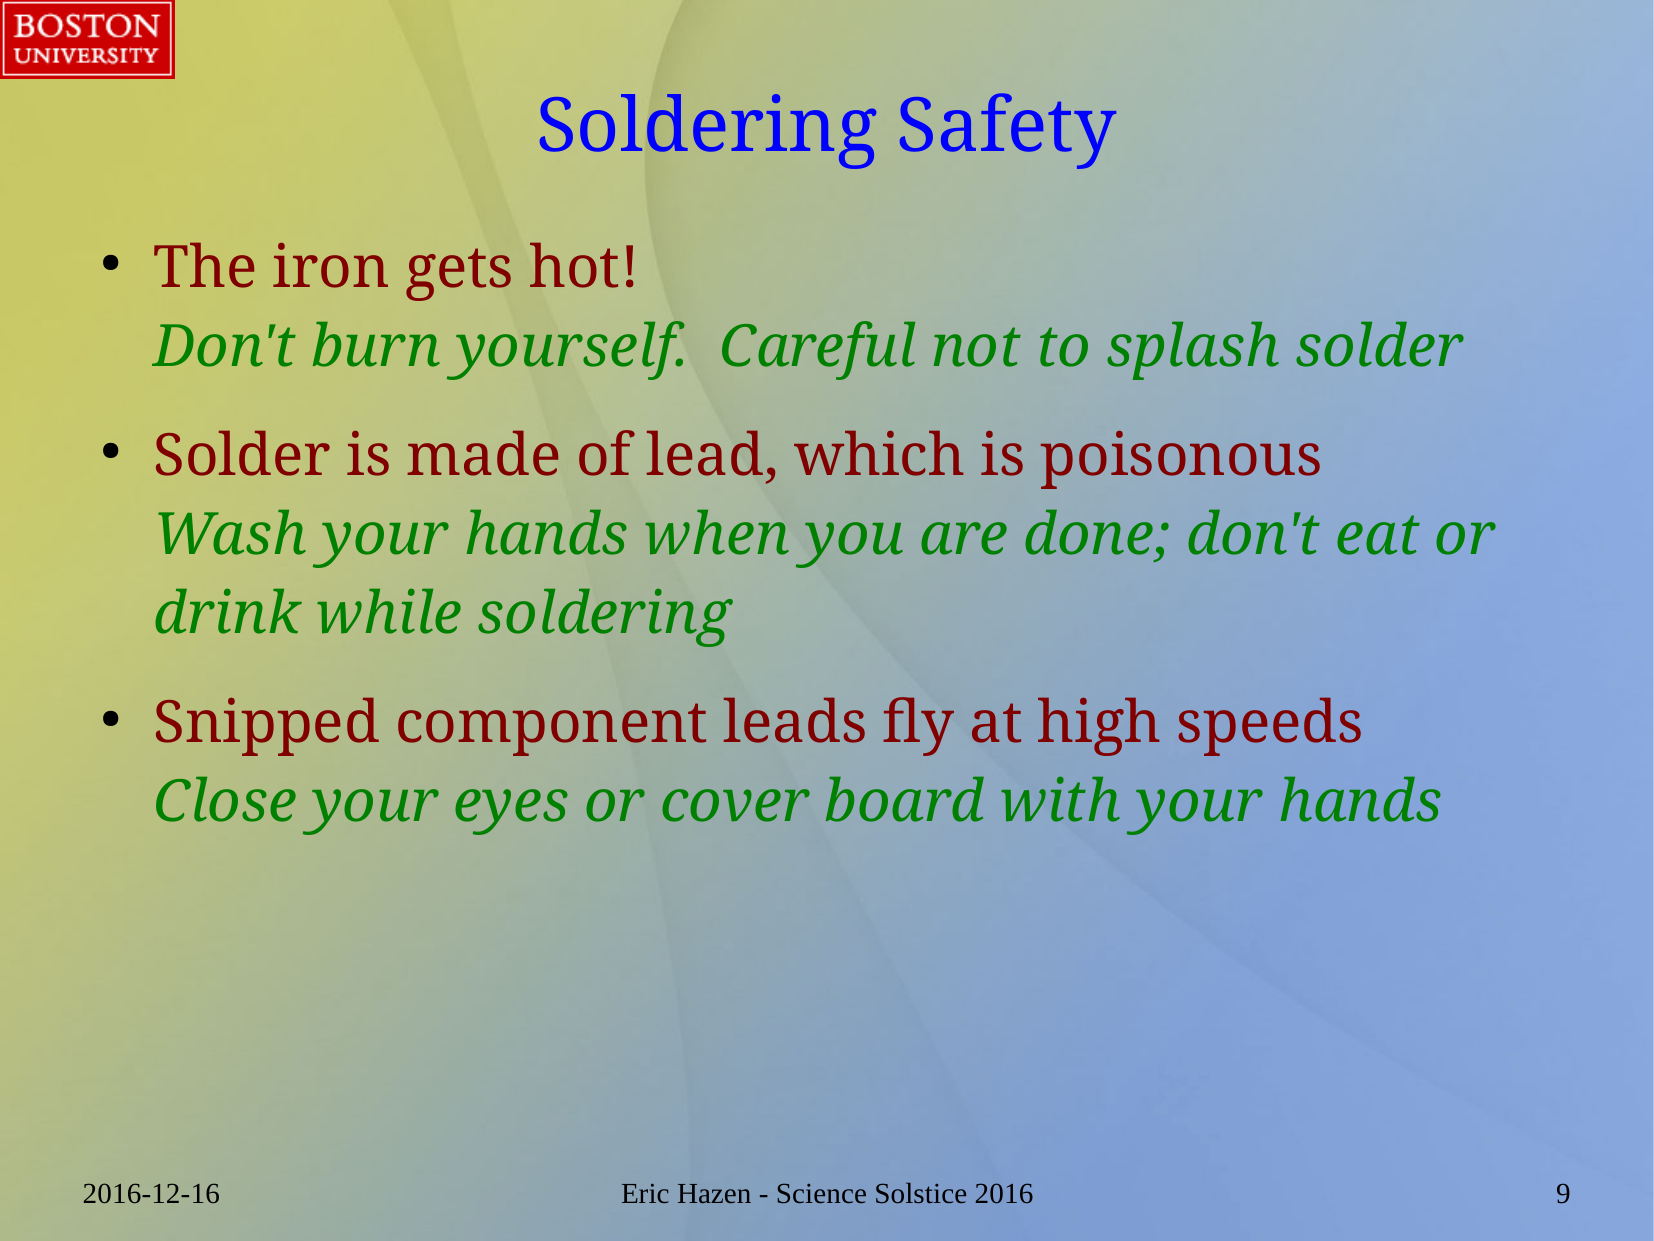

# Soldering Safety
The iron gets hot!
Don't burn yourself. Careful not to splash solder
Solder is made of lead, which is poisonous
Wash your hands when you are done; don't eat or drink while soldering
Snipped component leads fly at high speeds
Close your eyes or cover board with your hands
2016-12-16
Eric Hazen - Science Solstice 2016
9